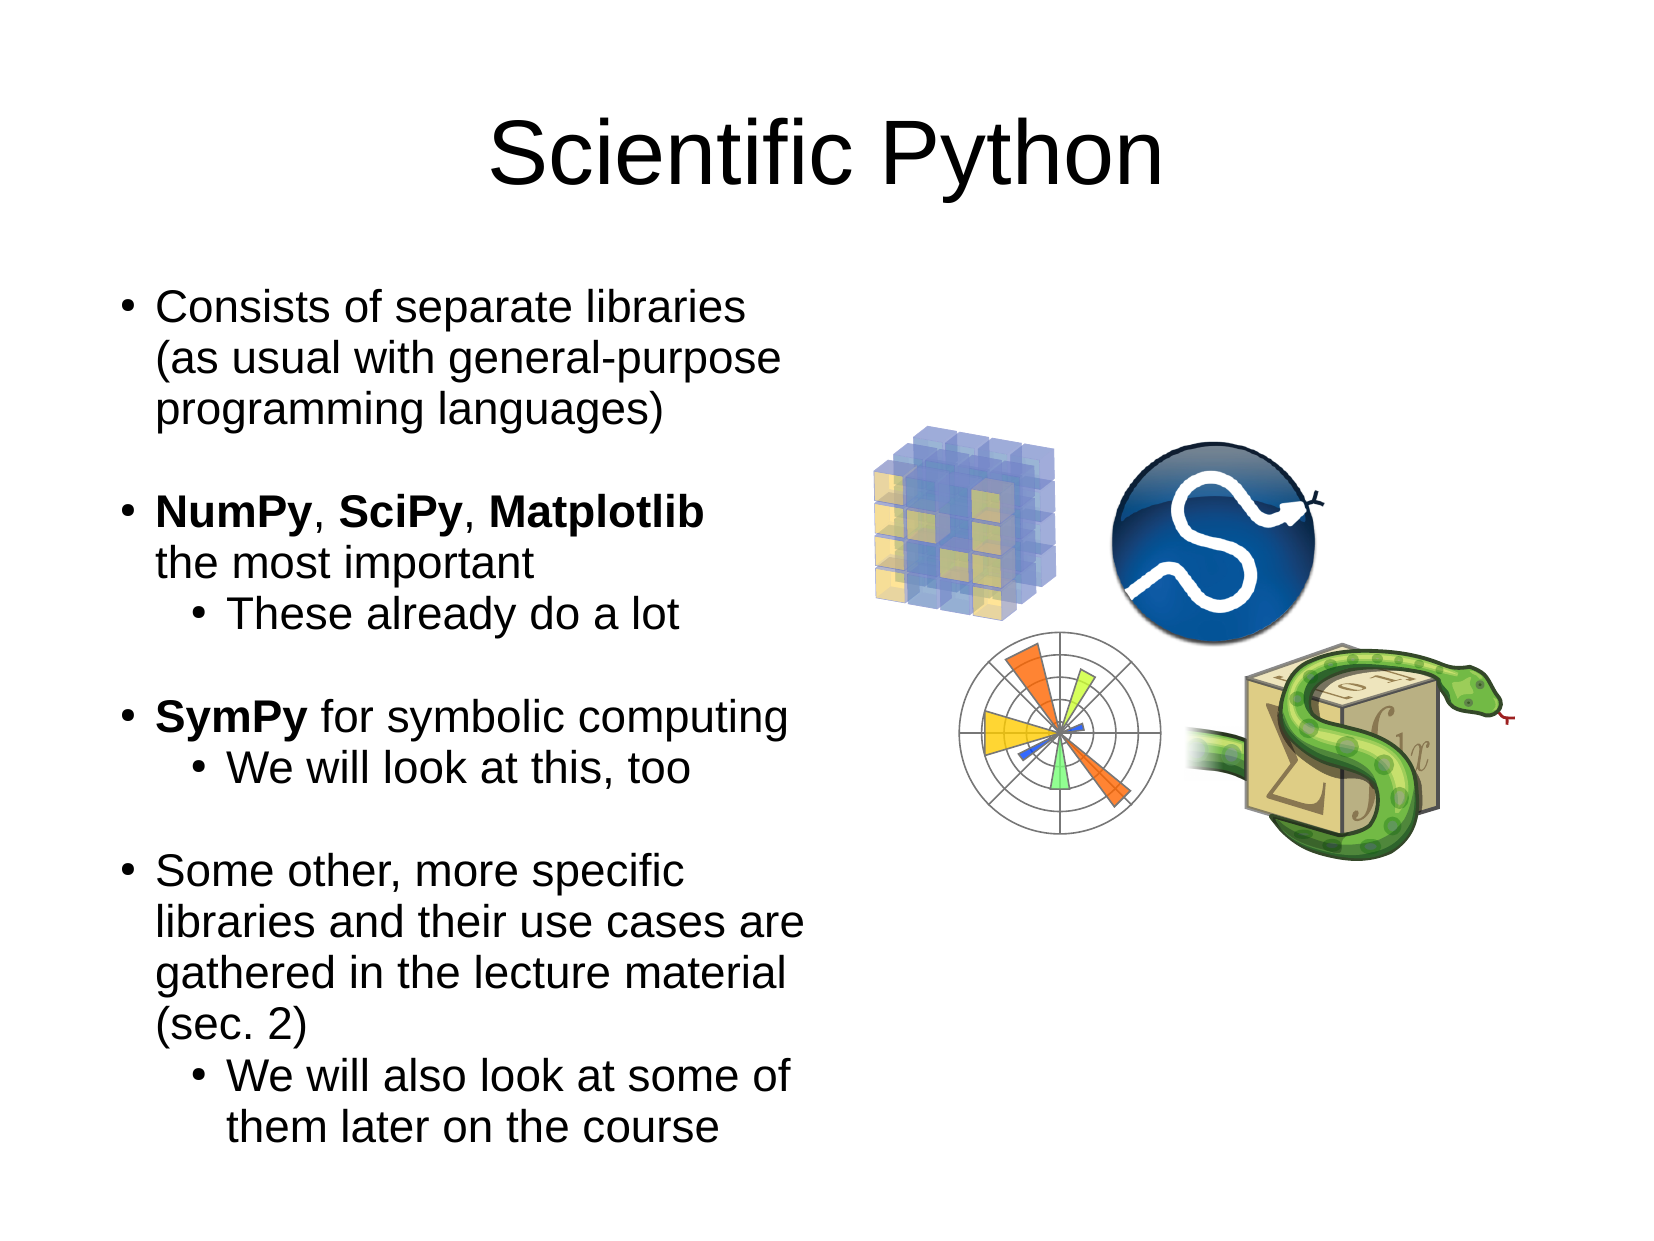

# Scientific Python
Consists of separate libraries
(as usual with general-purpose programming languages)
NumPy, SciPy, Matplotlib
the most important
These already do a lot
SymPy for symbolic computing
We will look at this, too
Some other, more specific libraries and their use cases are gathered in the lecture material
(sec. 2)
We will also look at some of them later on the course